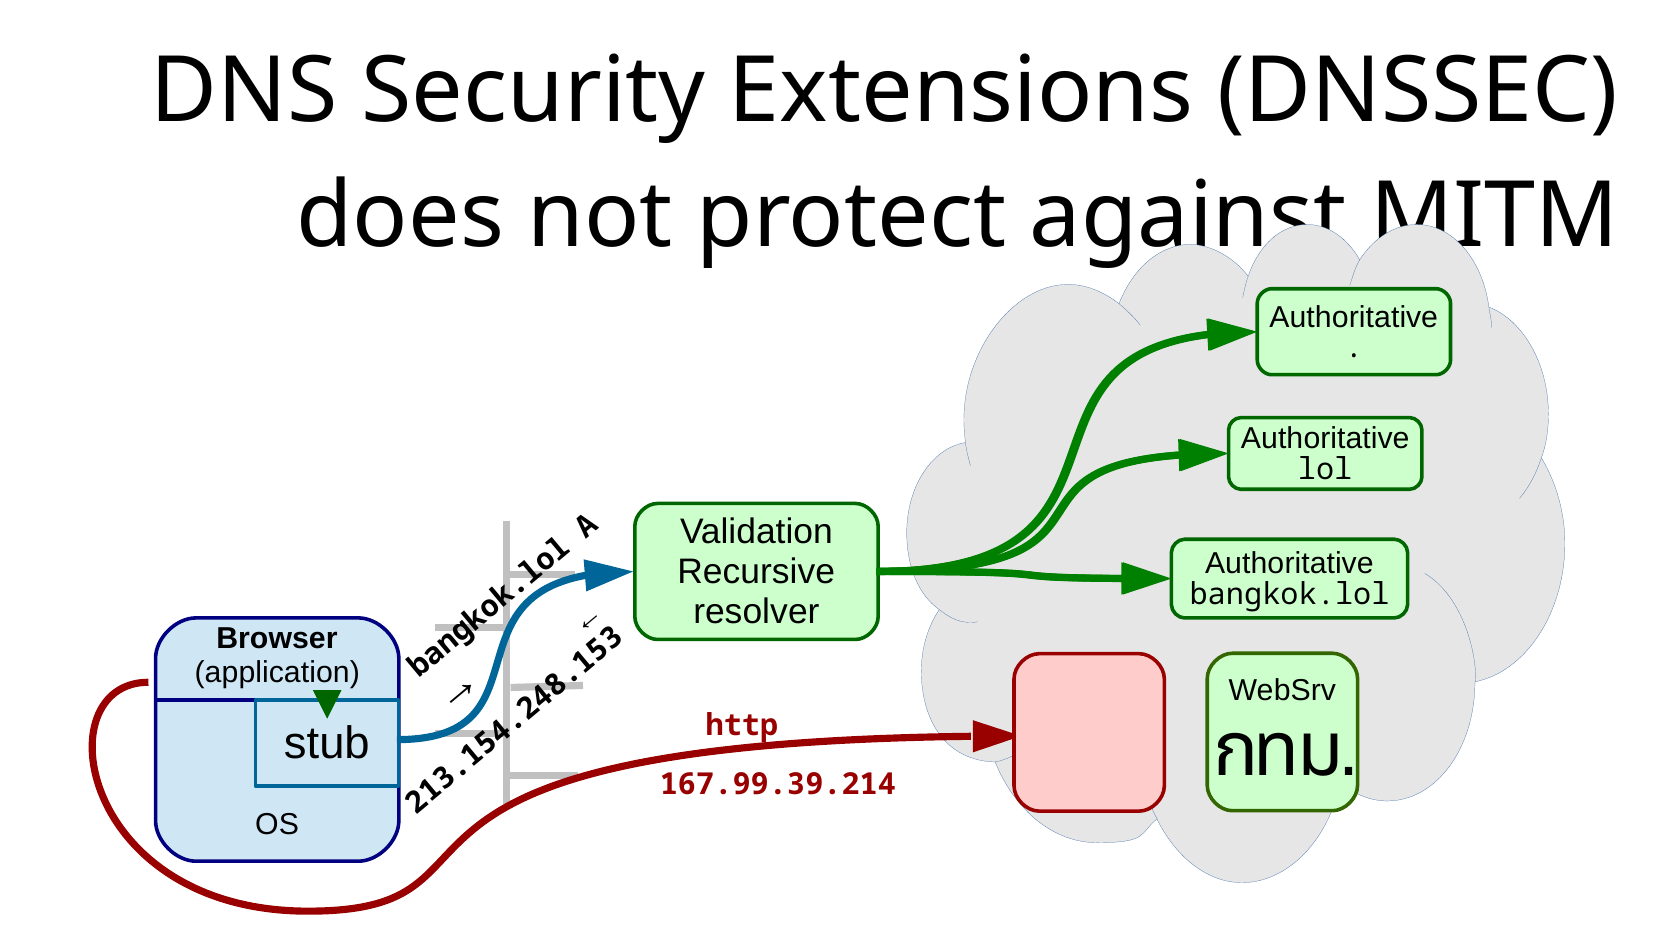

# DNS Security Extensions (DNSSEC) does not protect against MITM